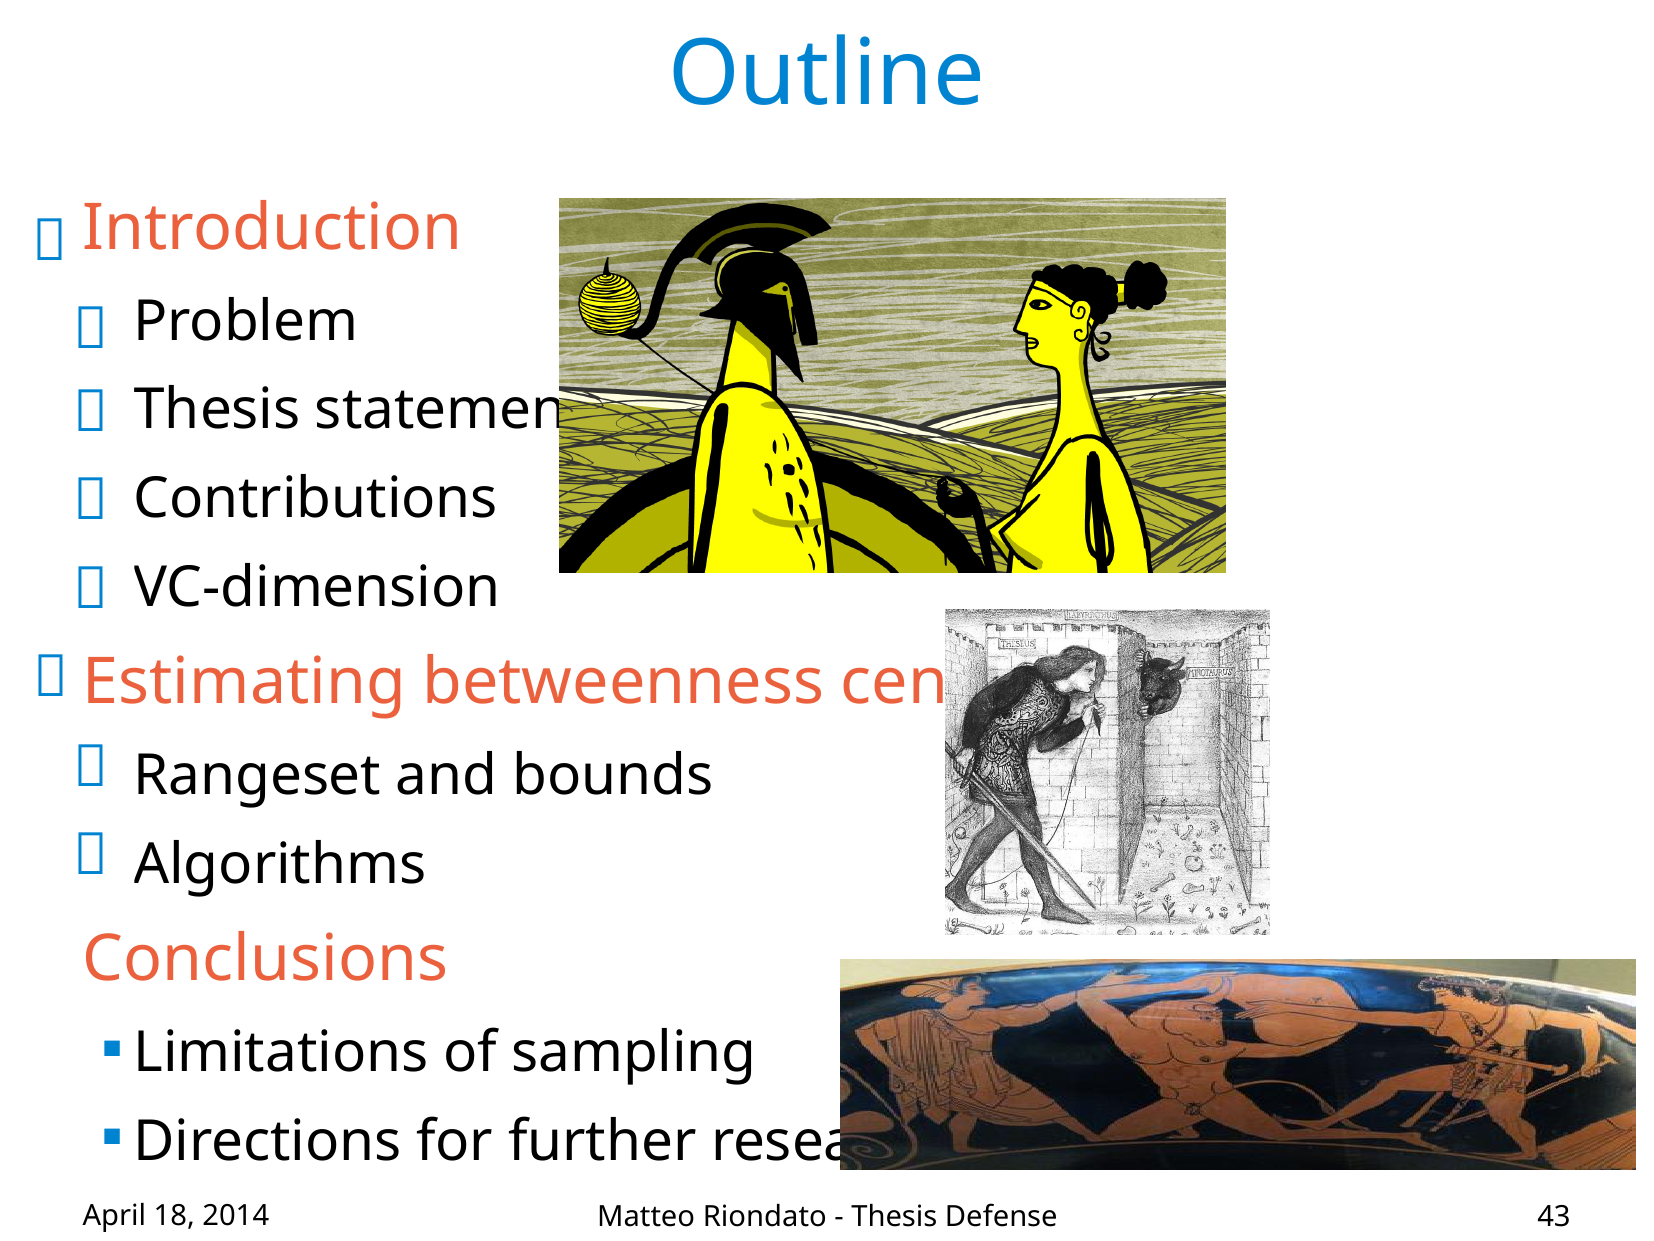

# Outline
Introduction
Problem
Thesis statement
Contributions
VC-dimension
Estimating betweenness centrality
Rangeset and bounds
Algorithms
Conclusions
Limitations of sampling
Directions for further research








April 18, 2014
Matteo Riondato - Thesis Defense
43